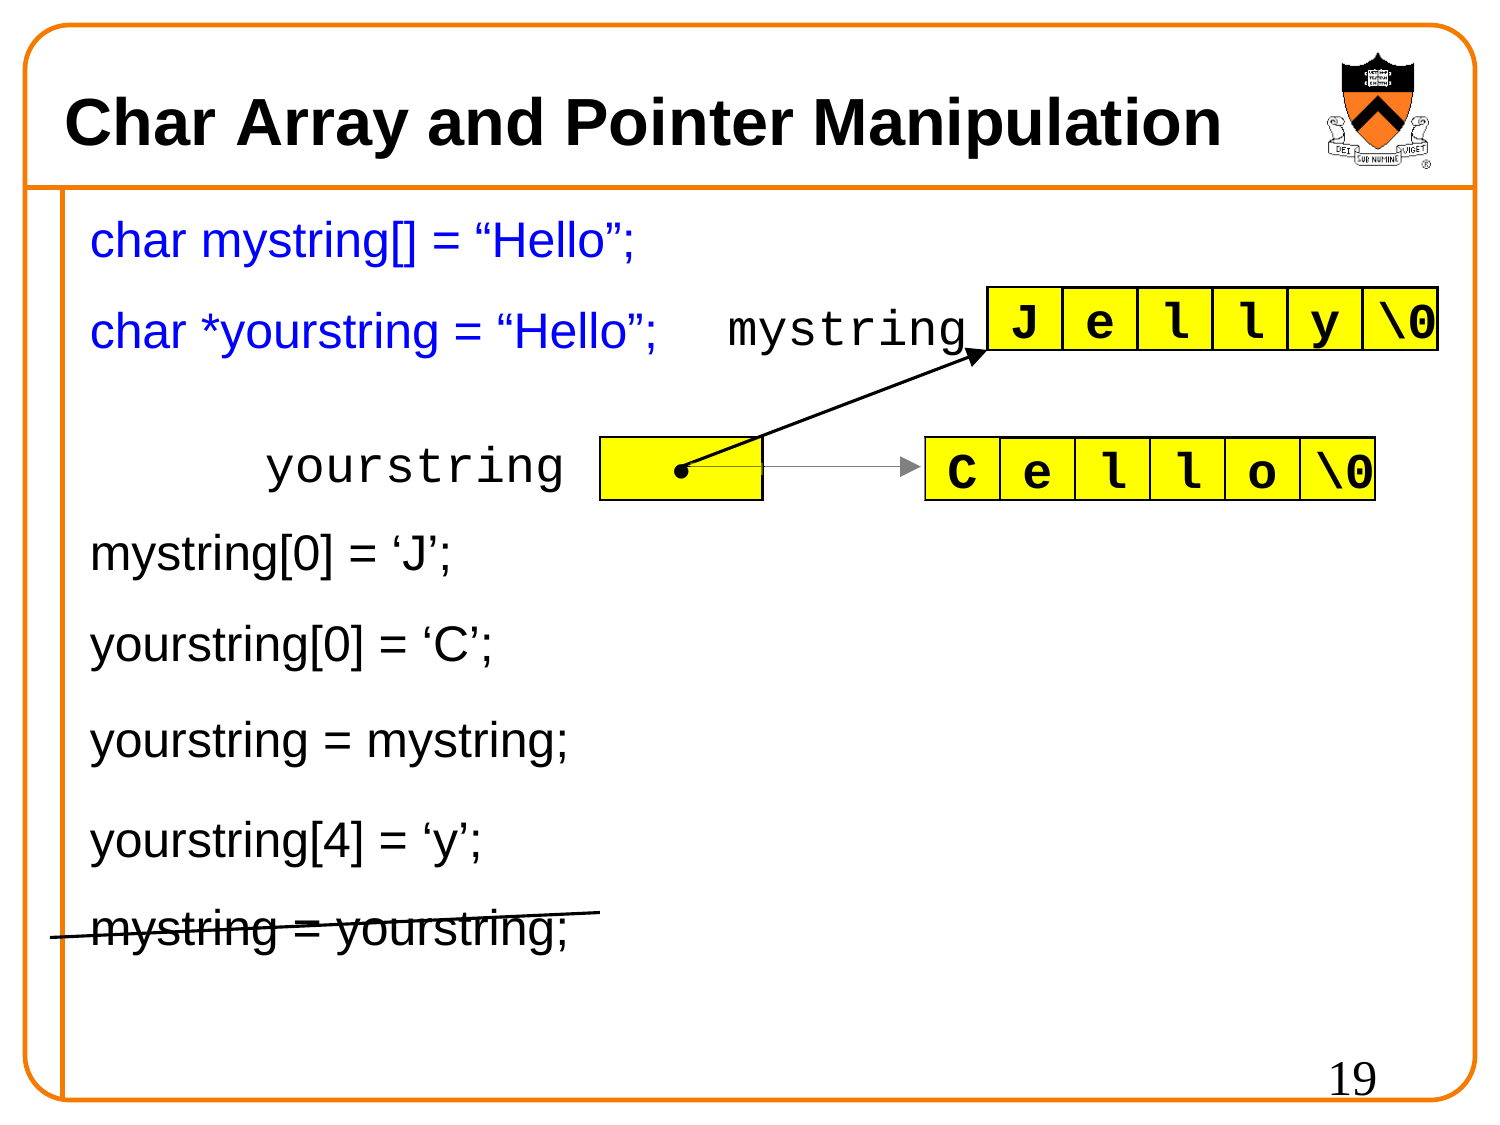

# Char Array and Pointer Manipulation
char mystring[] = “Hello”;
char *yourstring = “Hello”;
J
C
mystring[0] = ‘J’;
yourstring[0] = ‘C’;
y
yourstring[4] = ‘y’;
mystring
H
e
l
l
o
\0
yourstring = mystring;
yourstring
•
H
e
l
l
o
\0
mystring = yourstring;
19